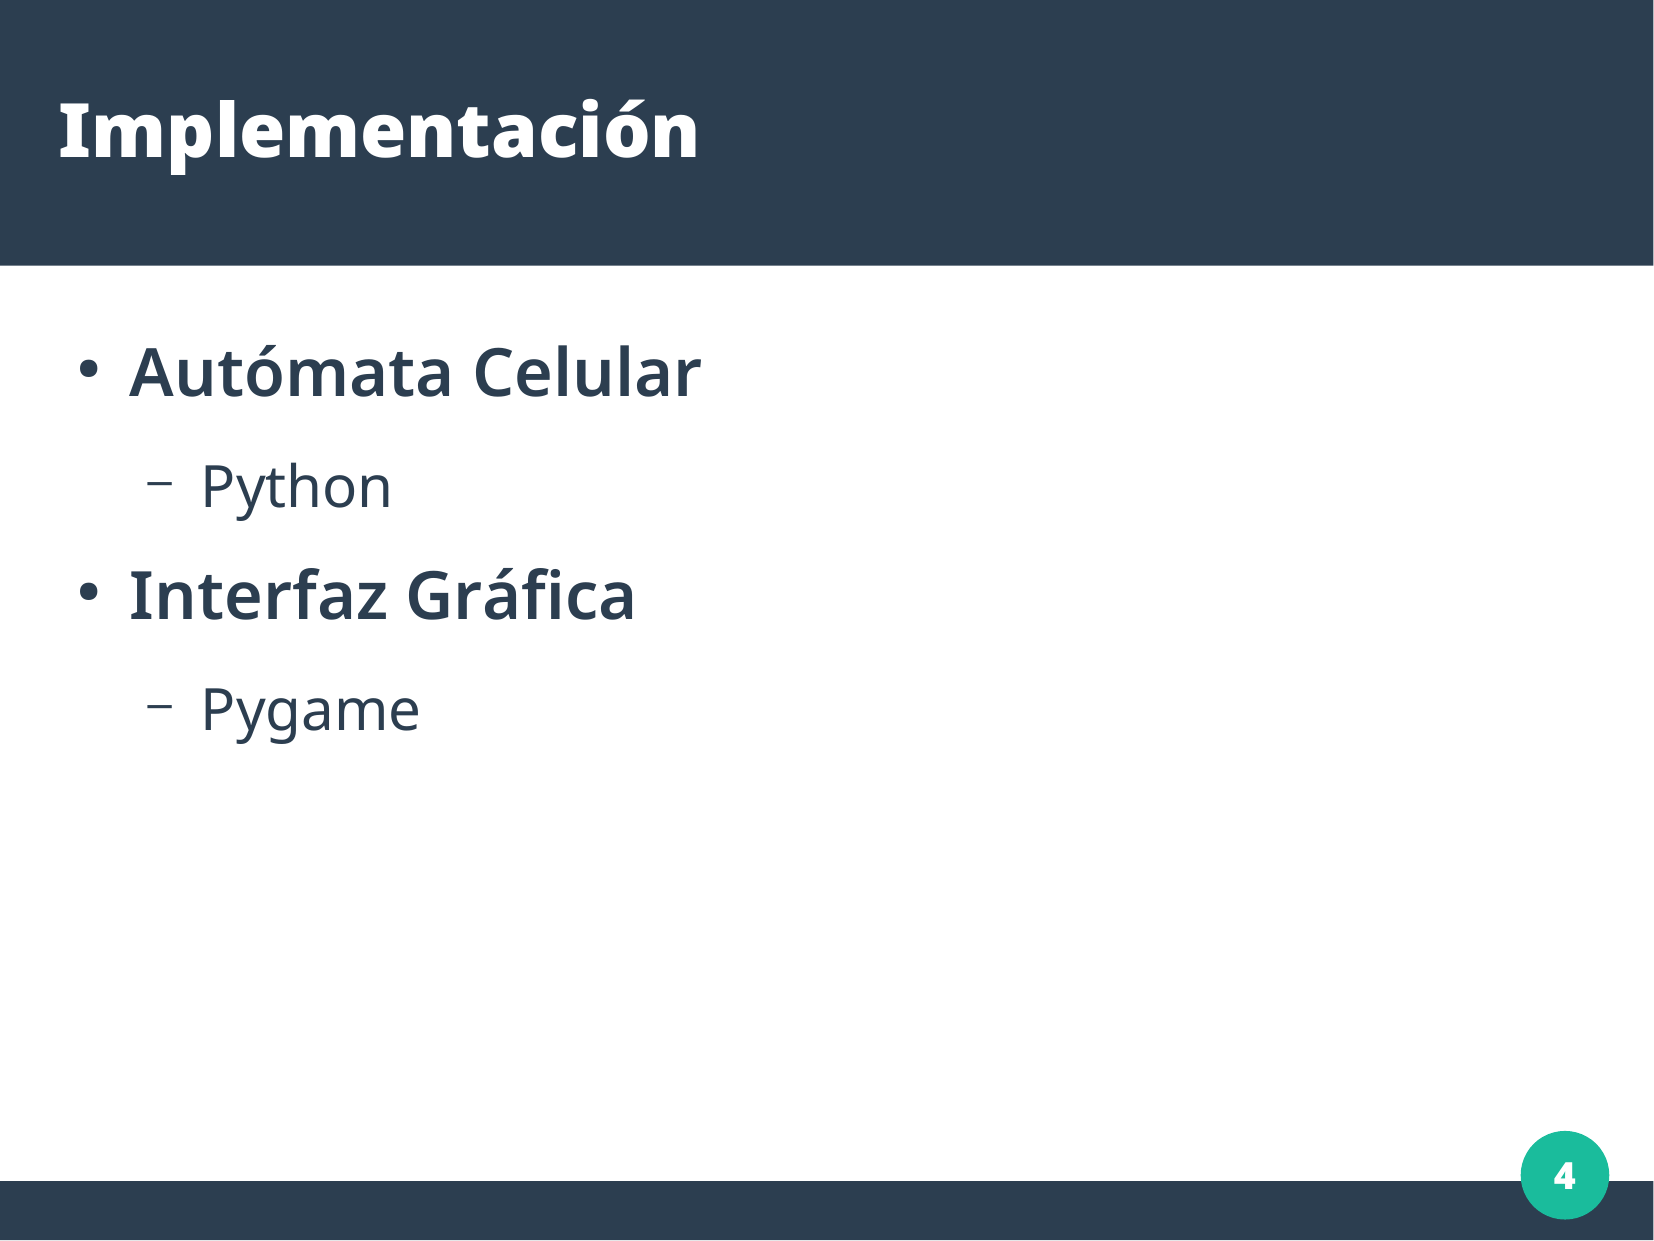

# Implementación
Autómata Celular
Python
Interfaz Gráfica
Pygame
4